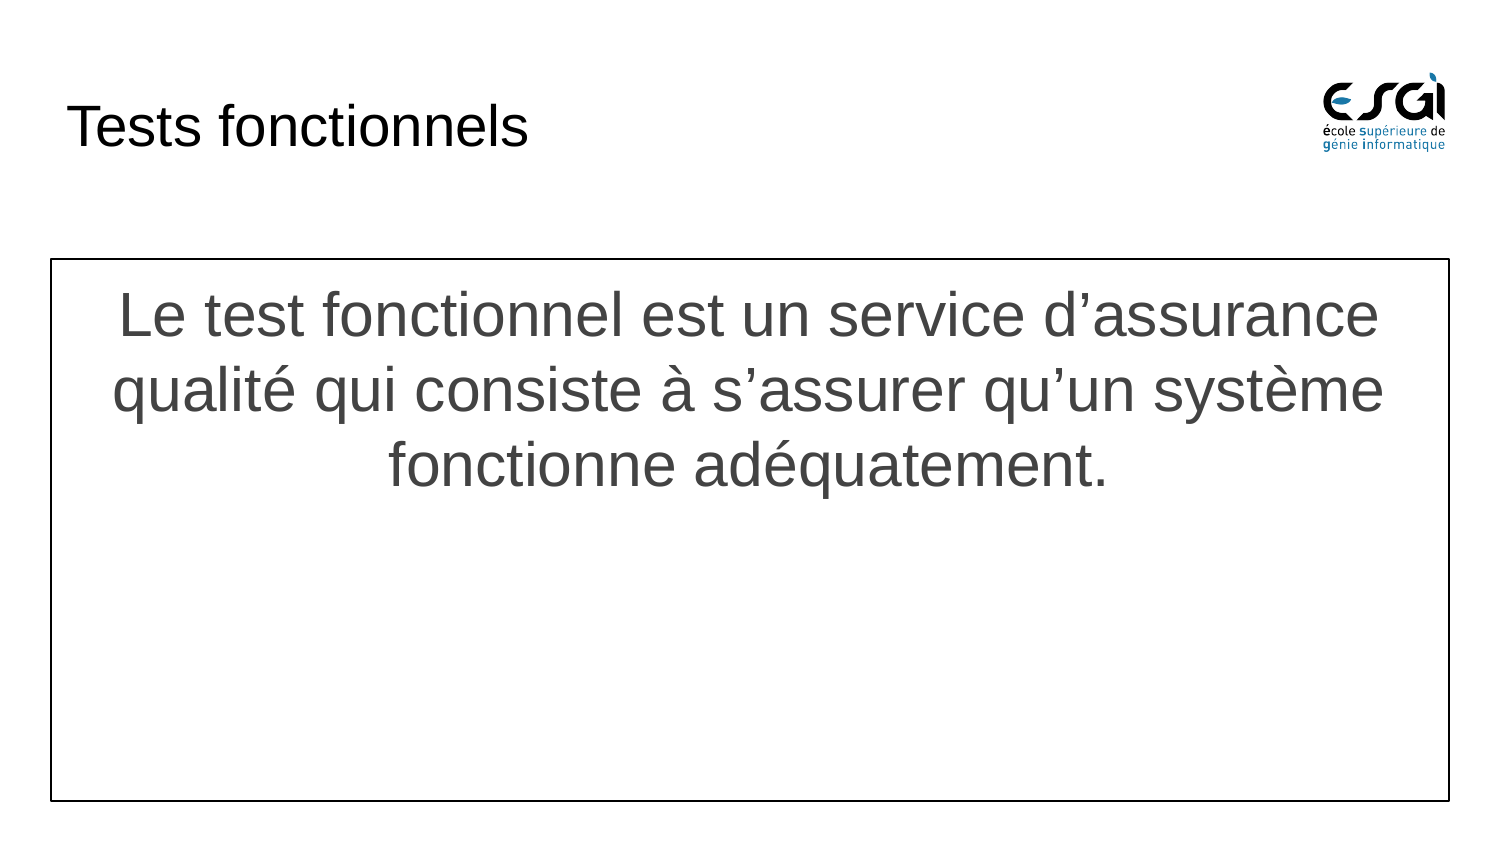

# Tests fonctionnels
Le test fonctionnel est un service d’assurance qualité qui consiste à s’assurer qu’un système fonctionne adéquatement.